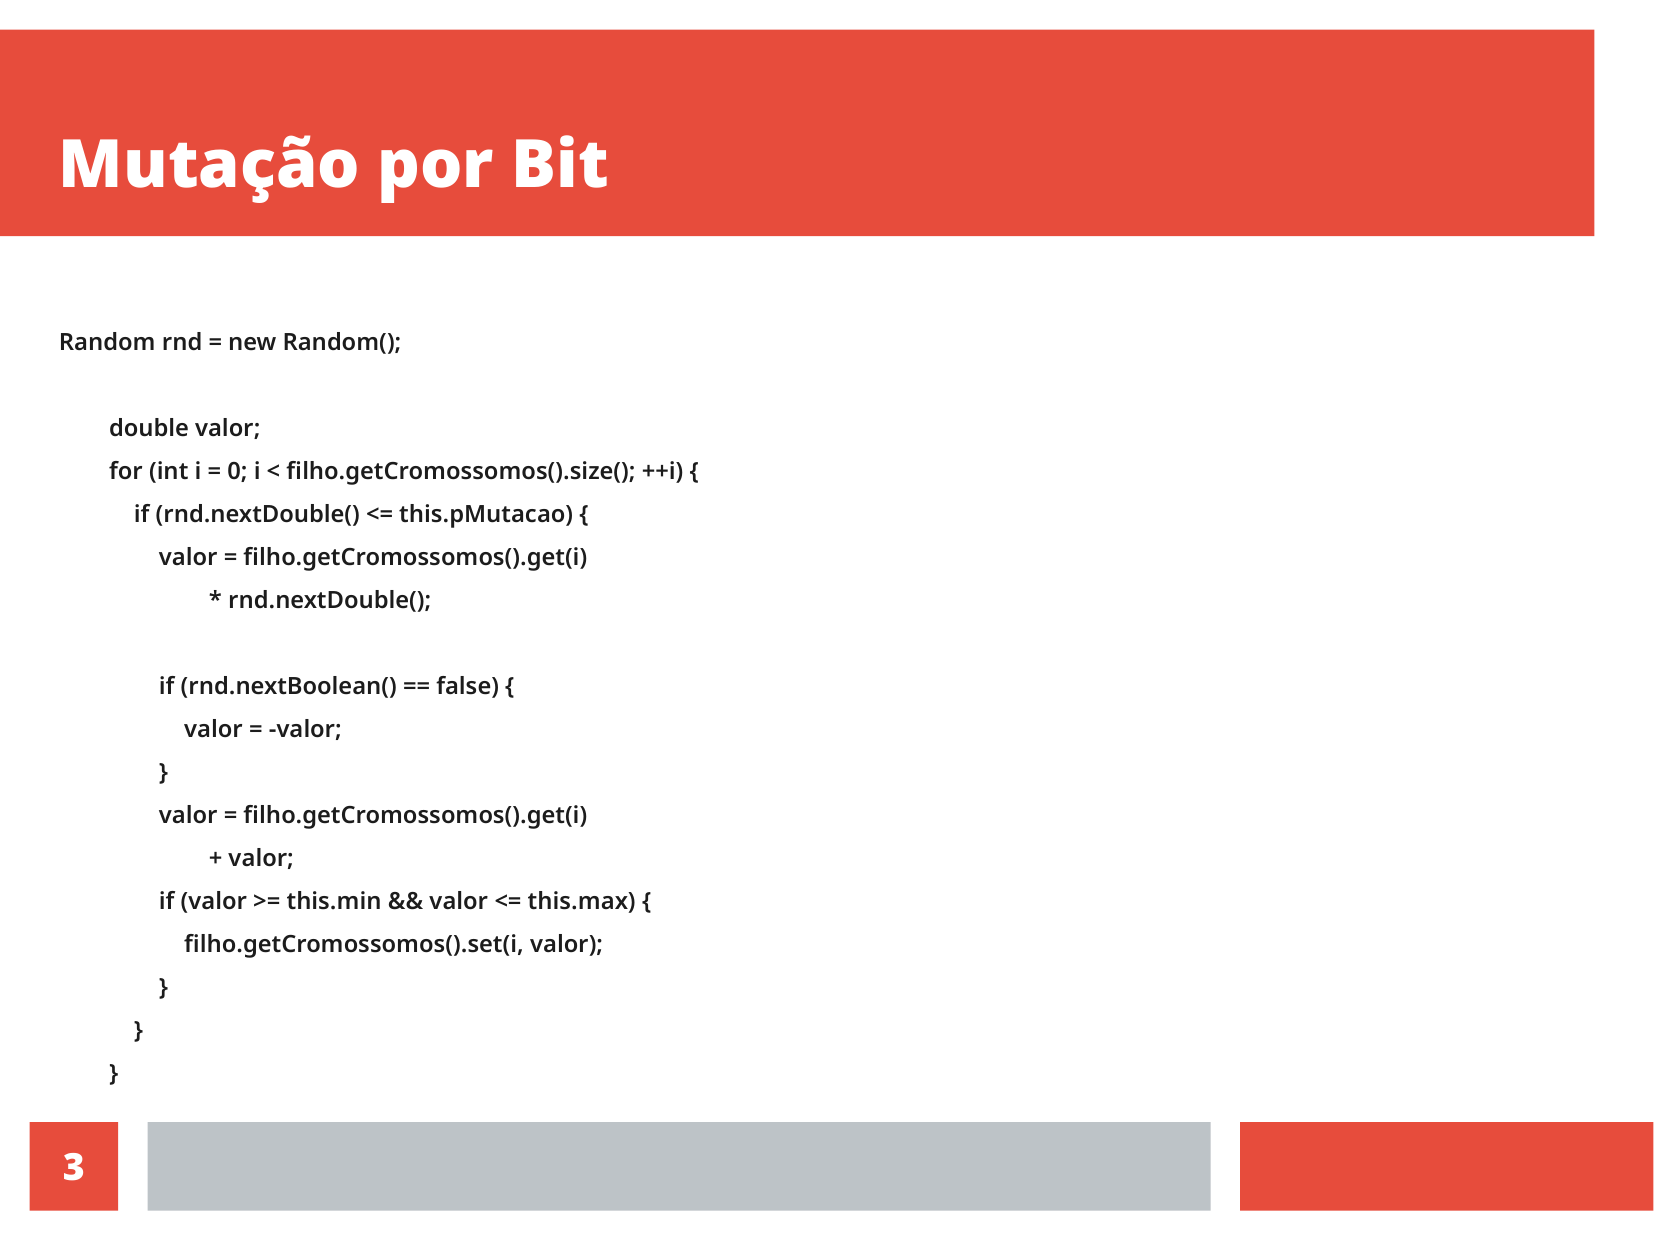

# Mutação por Bit
Random rnd = new Random();
 double valor;
 for (int i = 0; i < filho.getCromossomos().size(); ++i) {
 if (rnd.nextDouble() <= this.pMutacao) {
 valor = filho.getCromossomos().get(i)
 * rnd.nextDouble();
 if (rnd.nextBoolean() == false) {
 valor = -valor;
 }
 valor = filho.getCromossomos().get(i)
 + valor;
 if (valor >= this.min && valor <= this.max) {
 filho.getCromossomos().set(i, valor);
 }
 }
 }
3